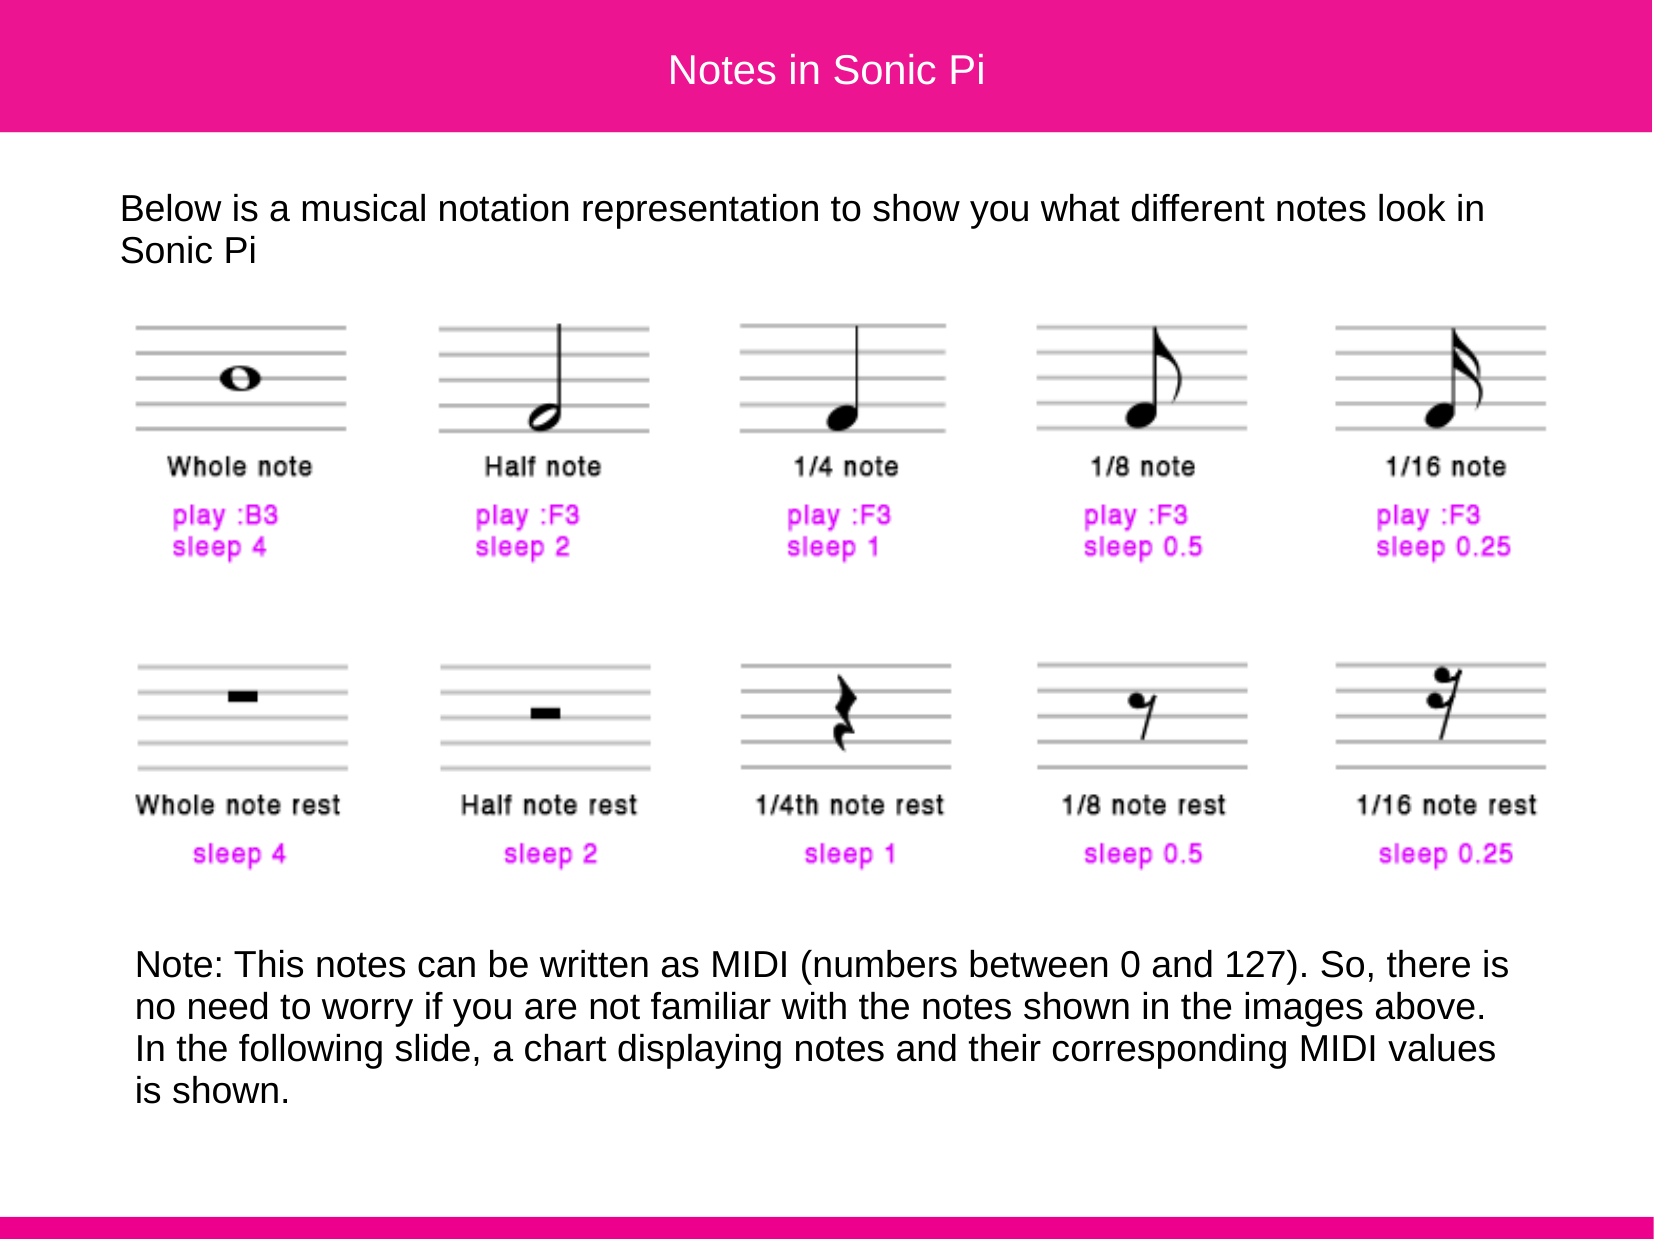

# Notes in Sonic Pi
Below is a musical notation representation to show you what different notes look in Sonic Pi
Note: This notes can be written as MIDI (numbers between 0 and 127). So, there is no need to worry if you are not familiar with the notes shown in the images above.
In the following slide, a chart displaying notes and their corresponding MIDI values is shown.